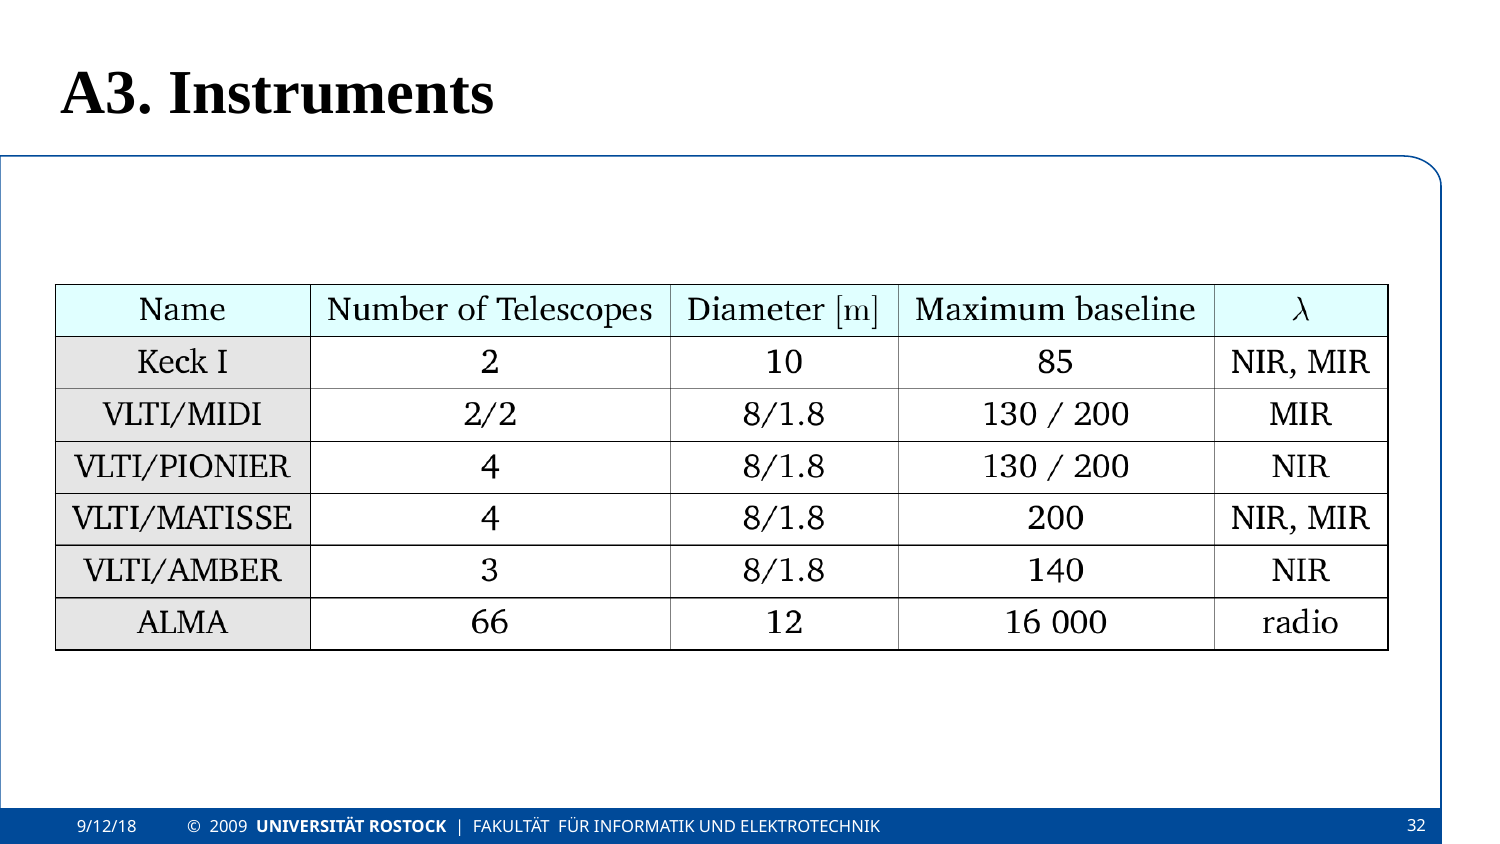

A3. Instruments
© 2009 UNIVERSITÄT ROSTOCK | FAKULTÄT FÜR INFORMATIK UND ELEKTROTECHNIK
9/12/18